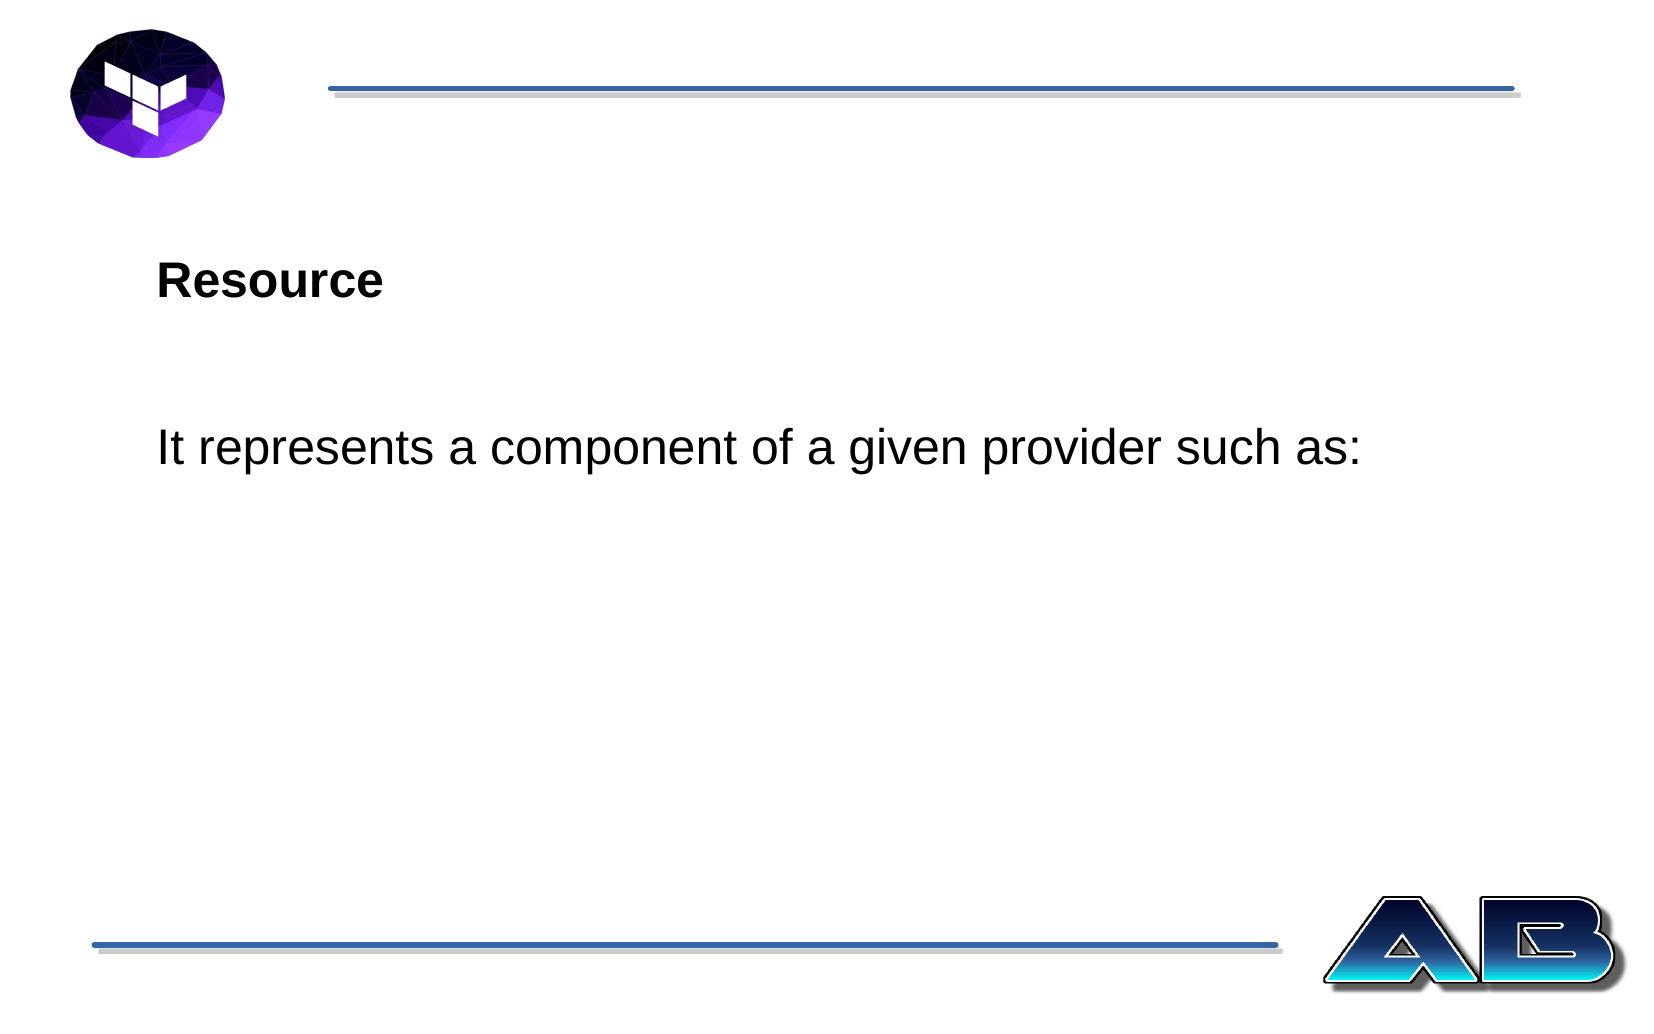

Resource
It represents a component of a given provider such as: